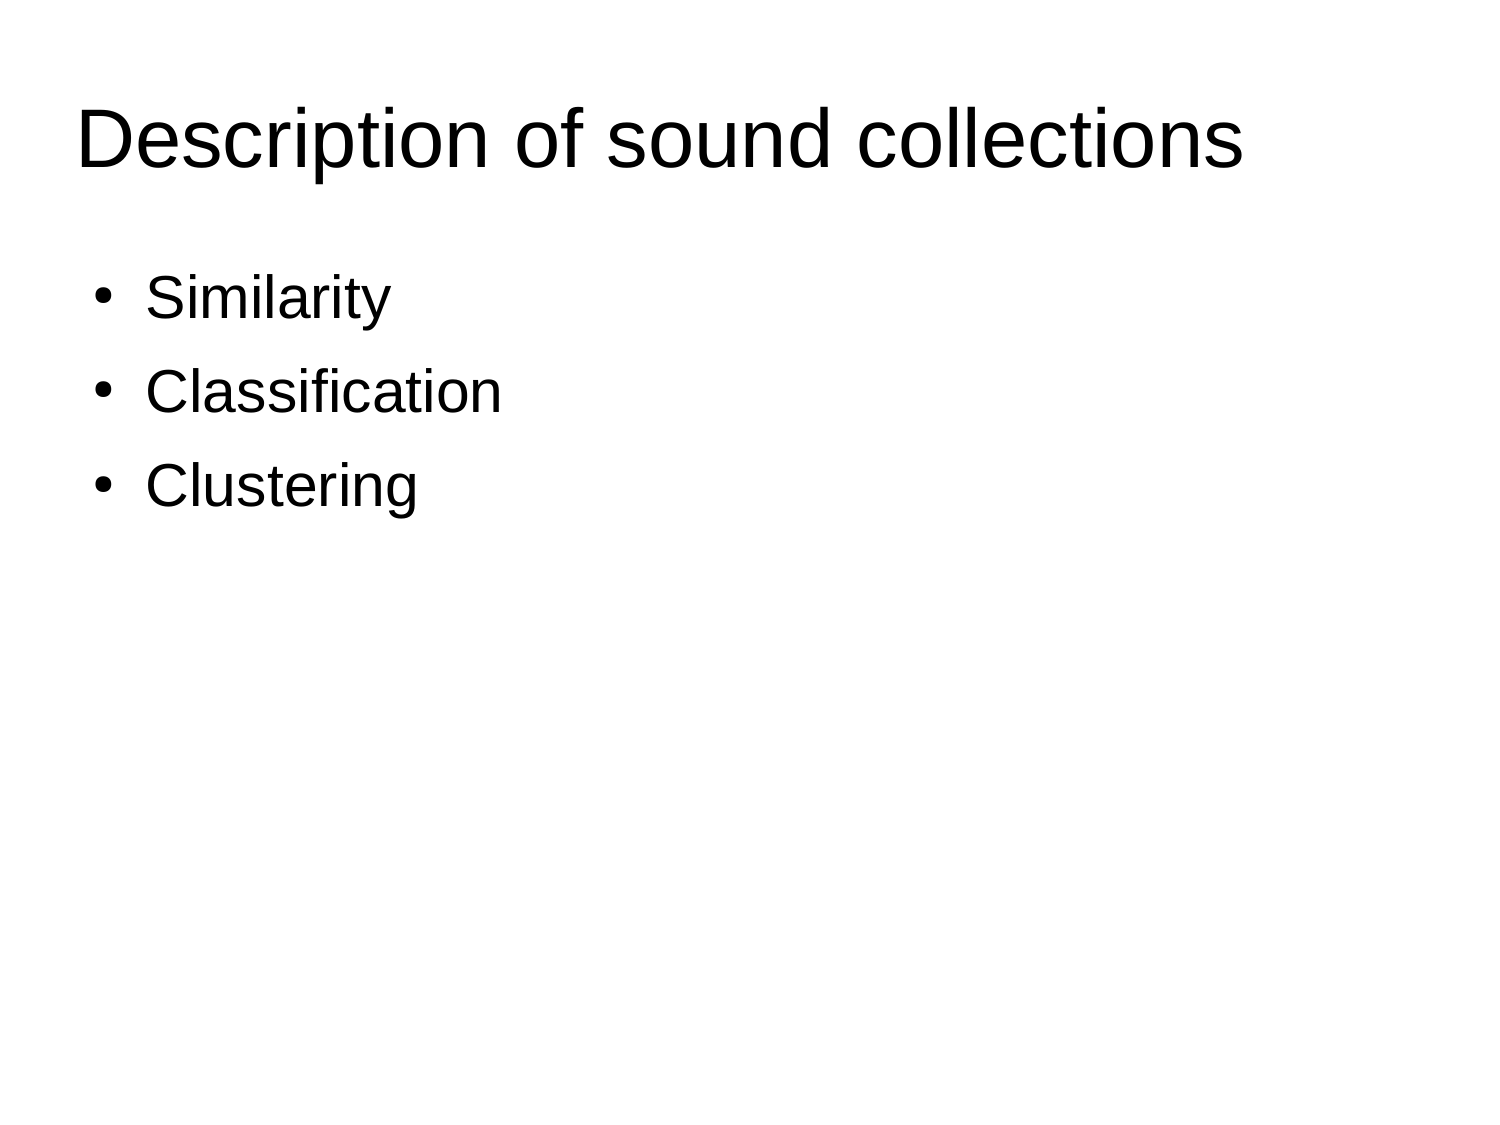

# Description of sound collections
Similarity
Classification
Clustering